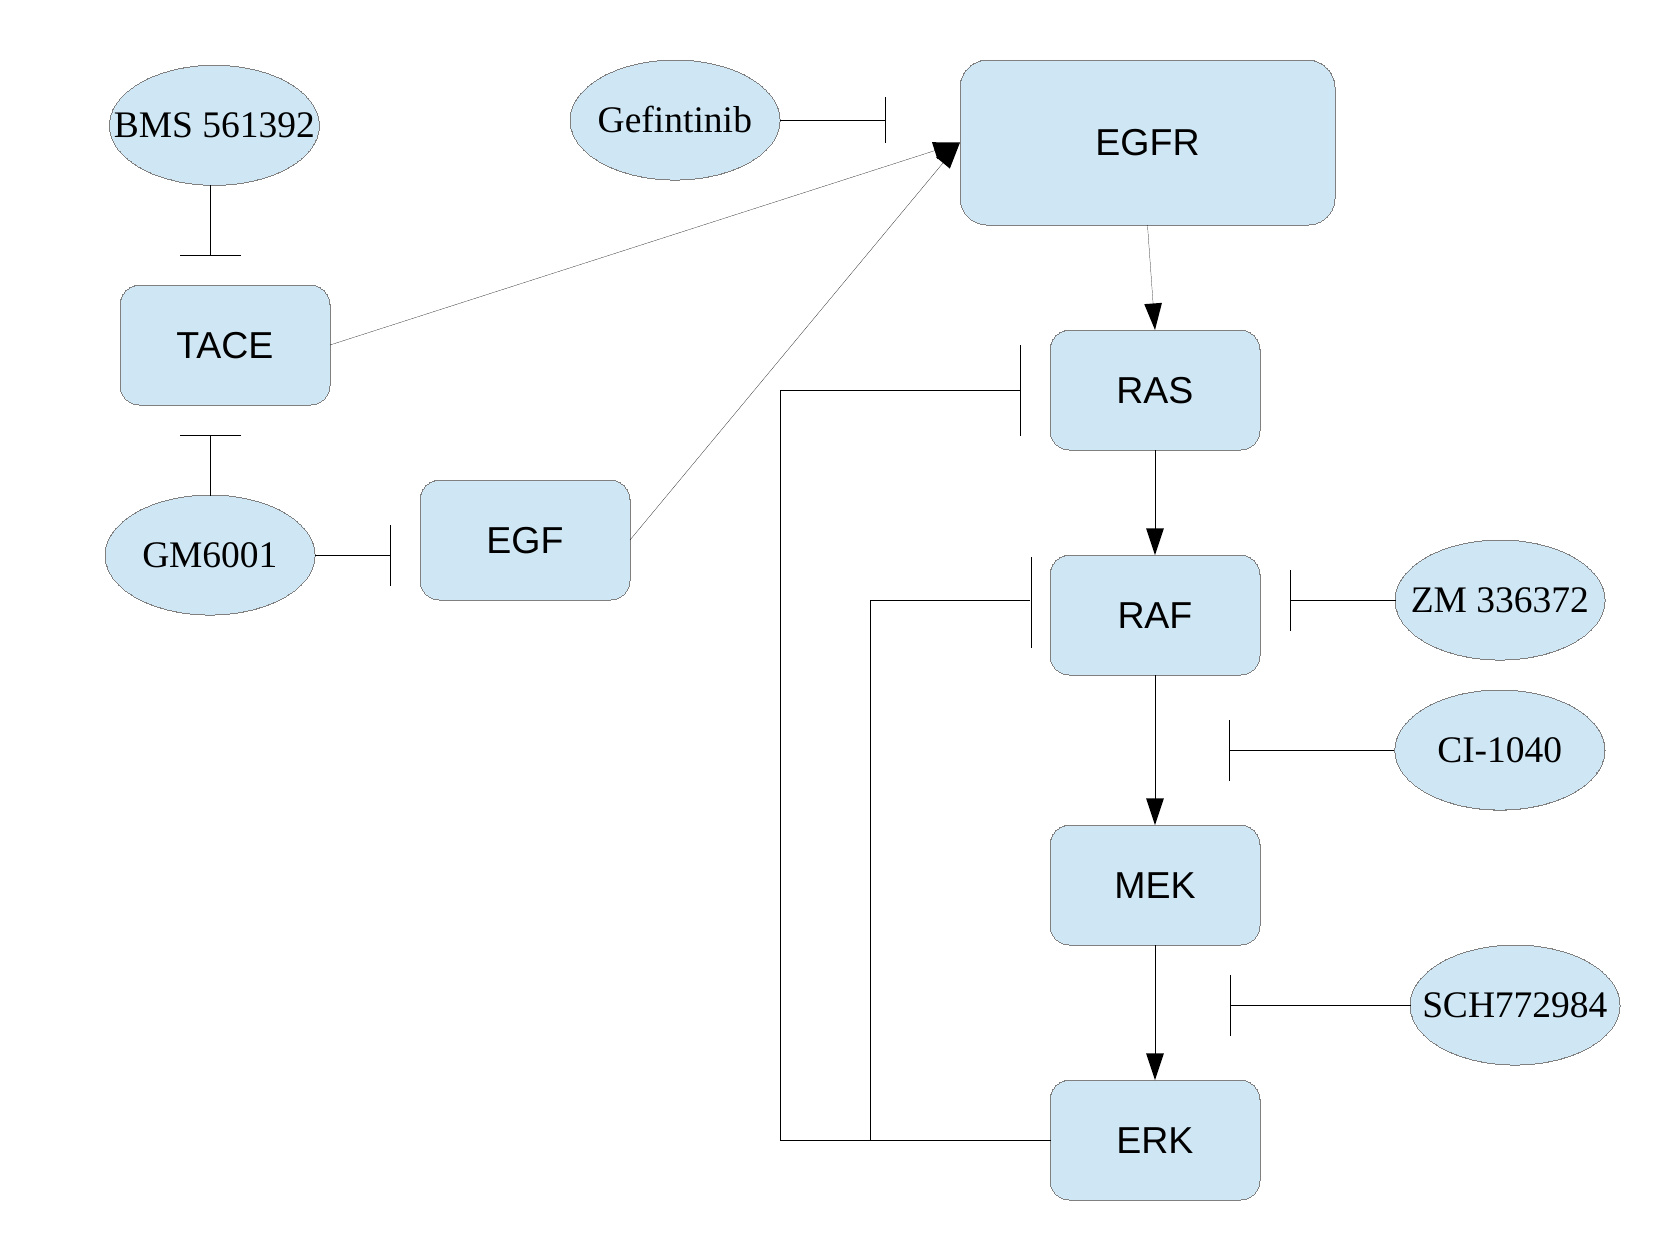

Gefintinib
EGFR
BMS 561392
TACE
RAS
EGF
GM6001
ZM 336372
RAF
CI-1040
CI-1040
MEK
SCH772984
ERK